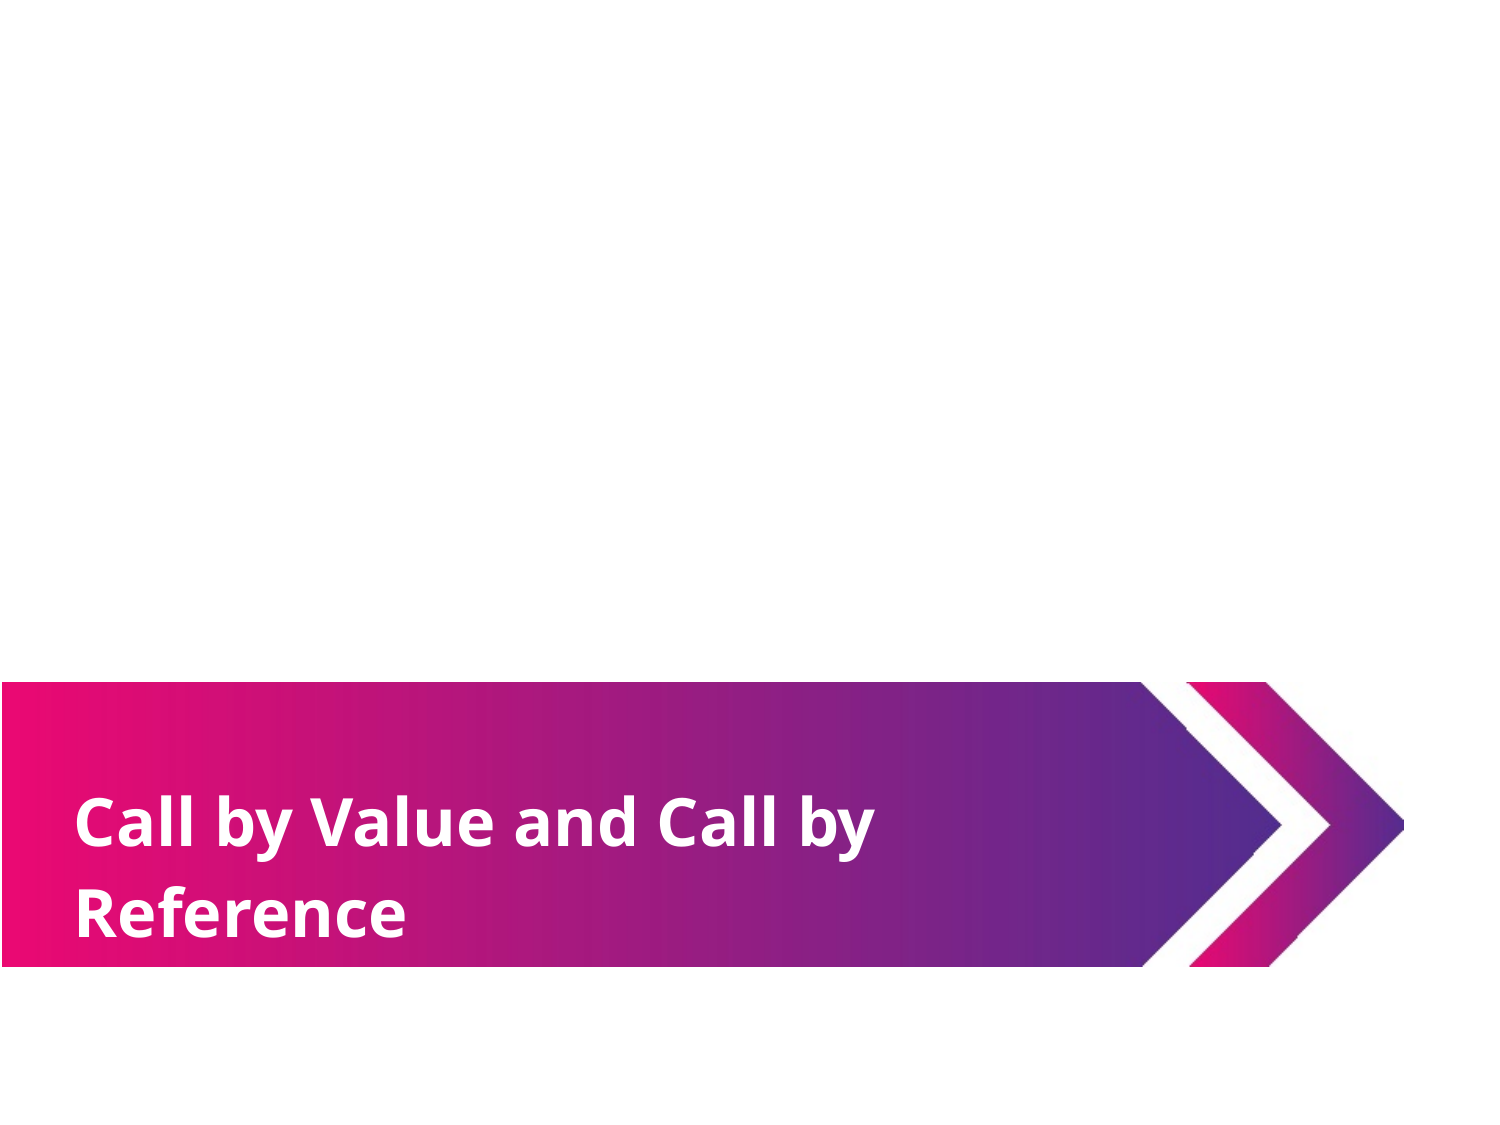

Call by Value and Call by Reference